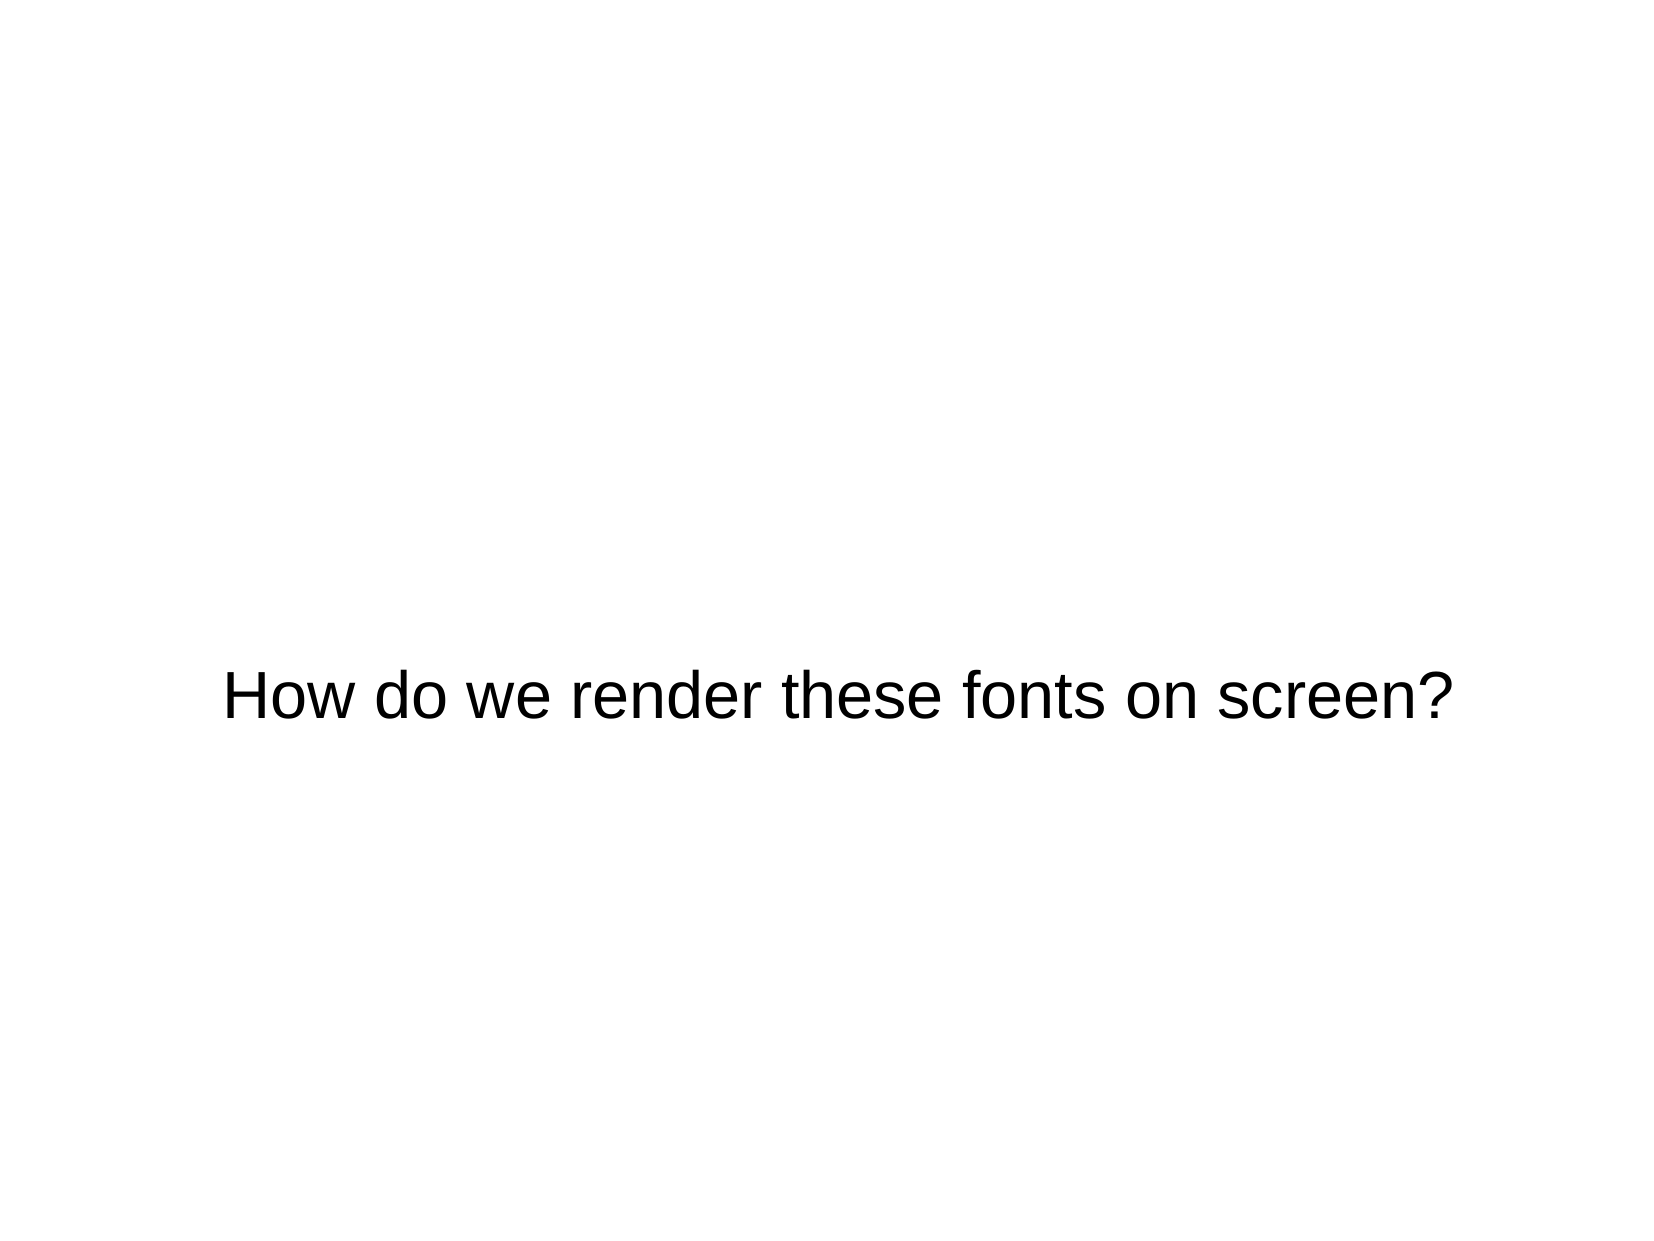

#
How do we render these fonts on screen?